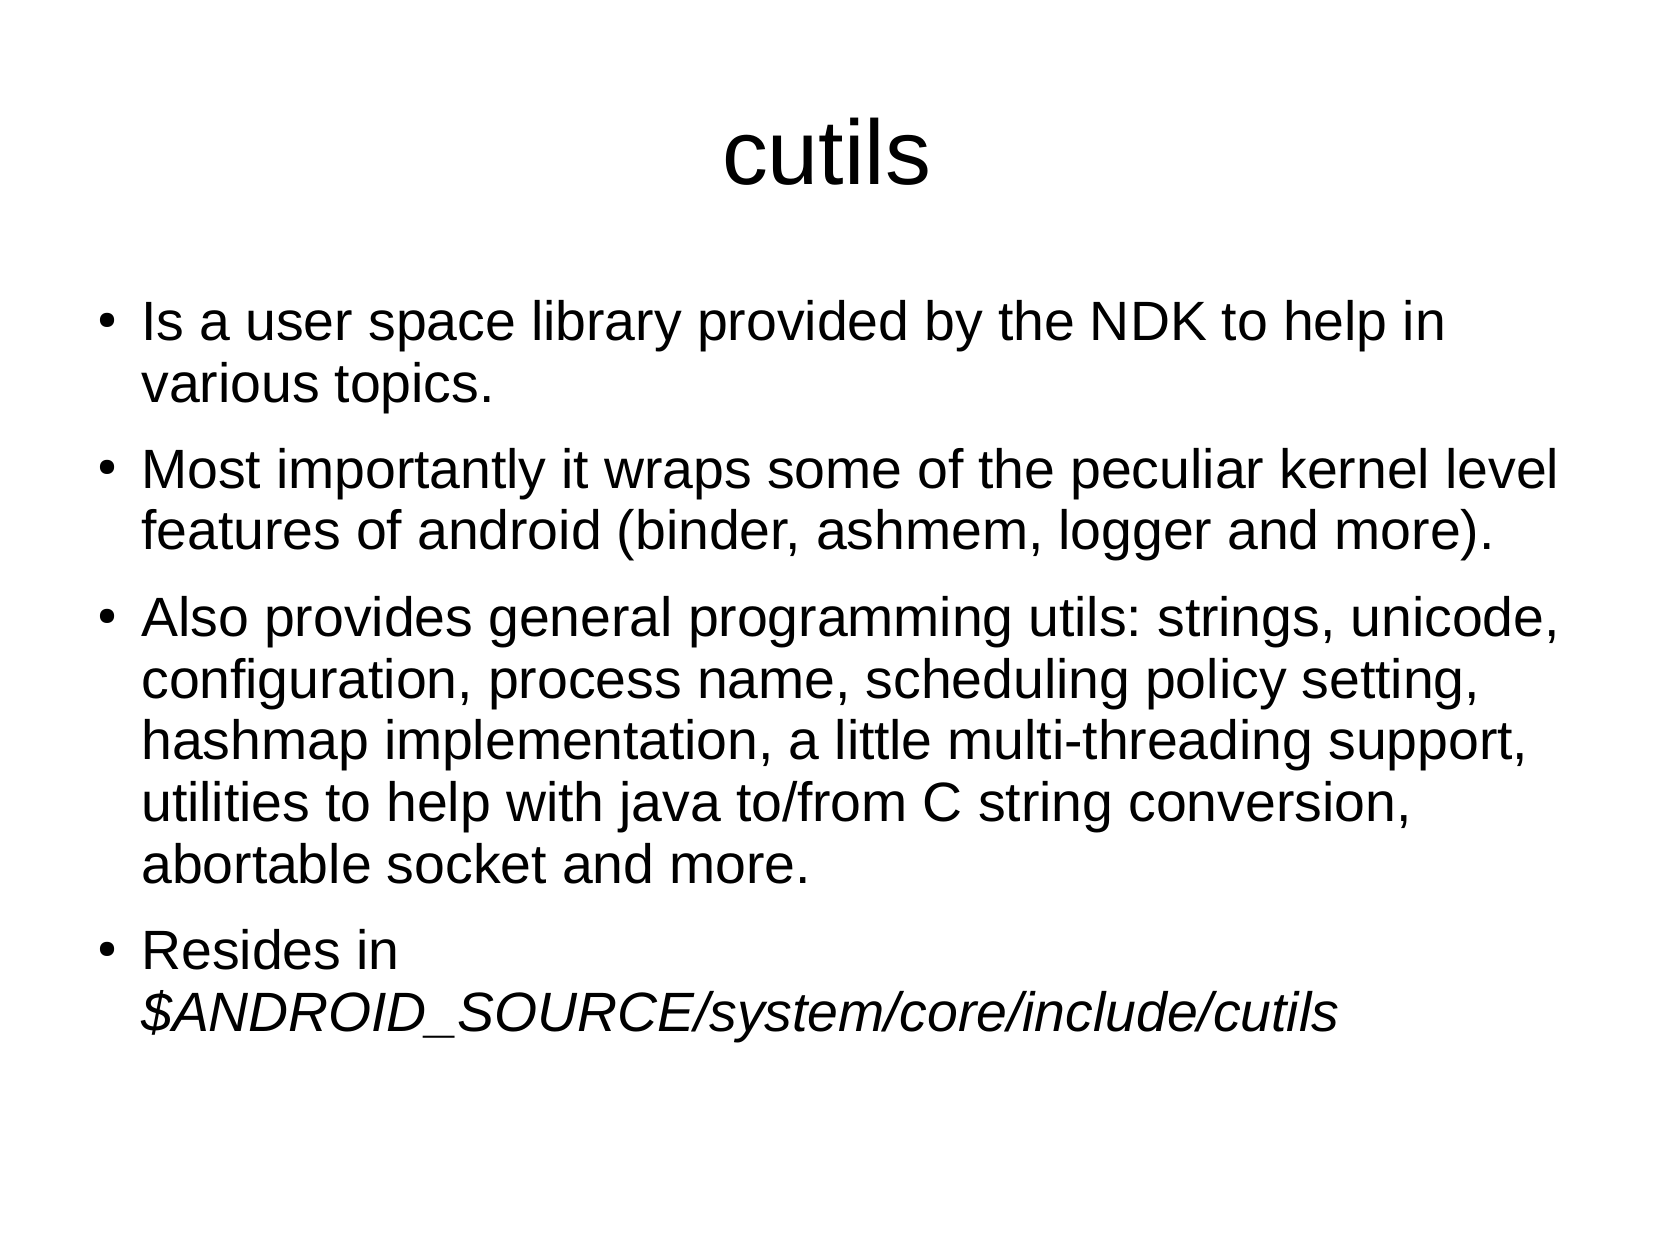

# cutils
Is a user space library provided by the NDK to help in various topics.
Most importantly it wraps some of the peculiar kernel level features of android (binder, ashmem, logger and more).
Also provides general programming utils: strings, unicode, configuration, process name, scheduling policy setting, hashmap implementation, a little multi-threading support, utilities to help with java to/from C string conversion, abortable socket and more.
Resides in $ANDROID_SOURCE/system/core/include/cutils